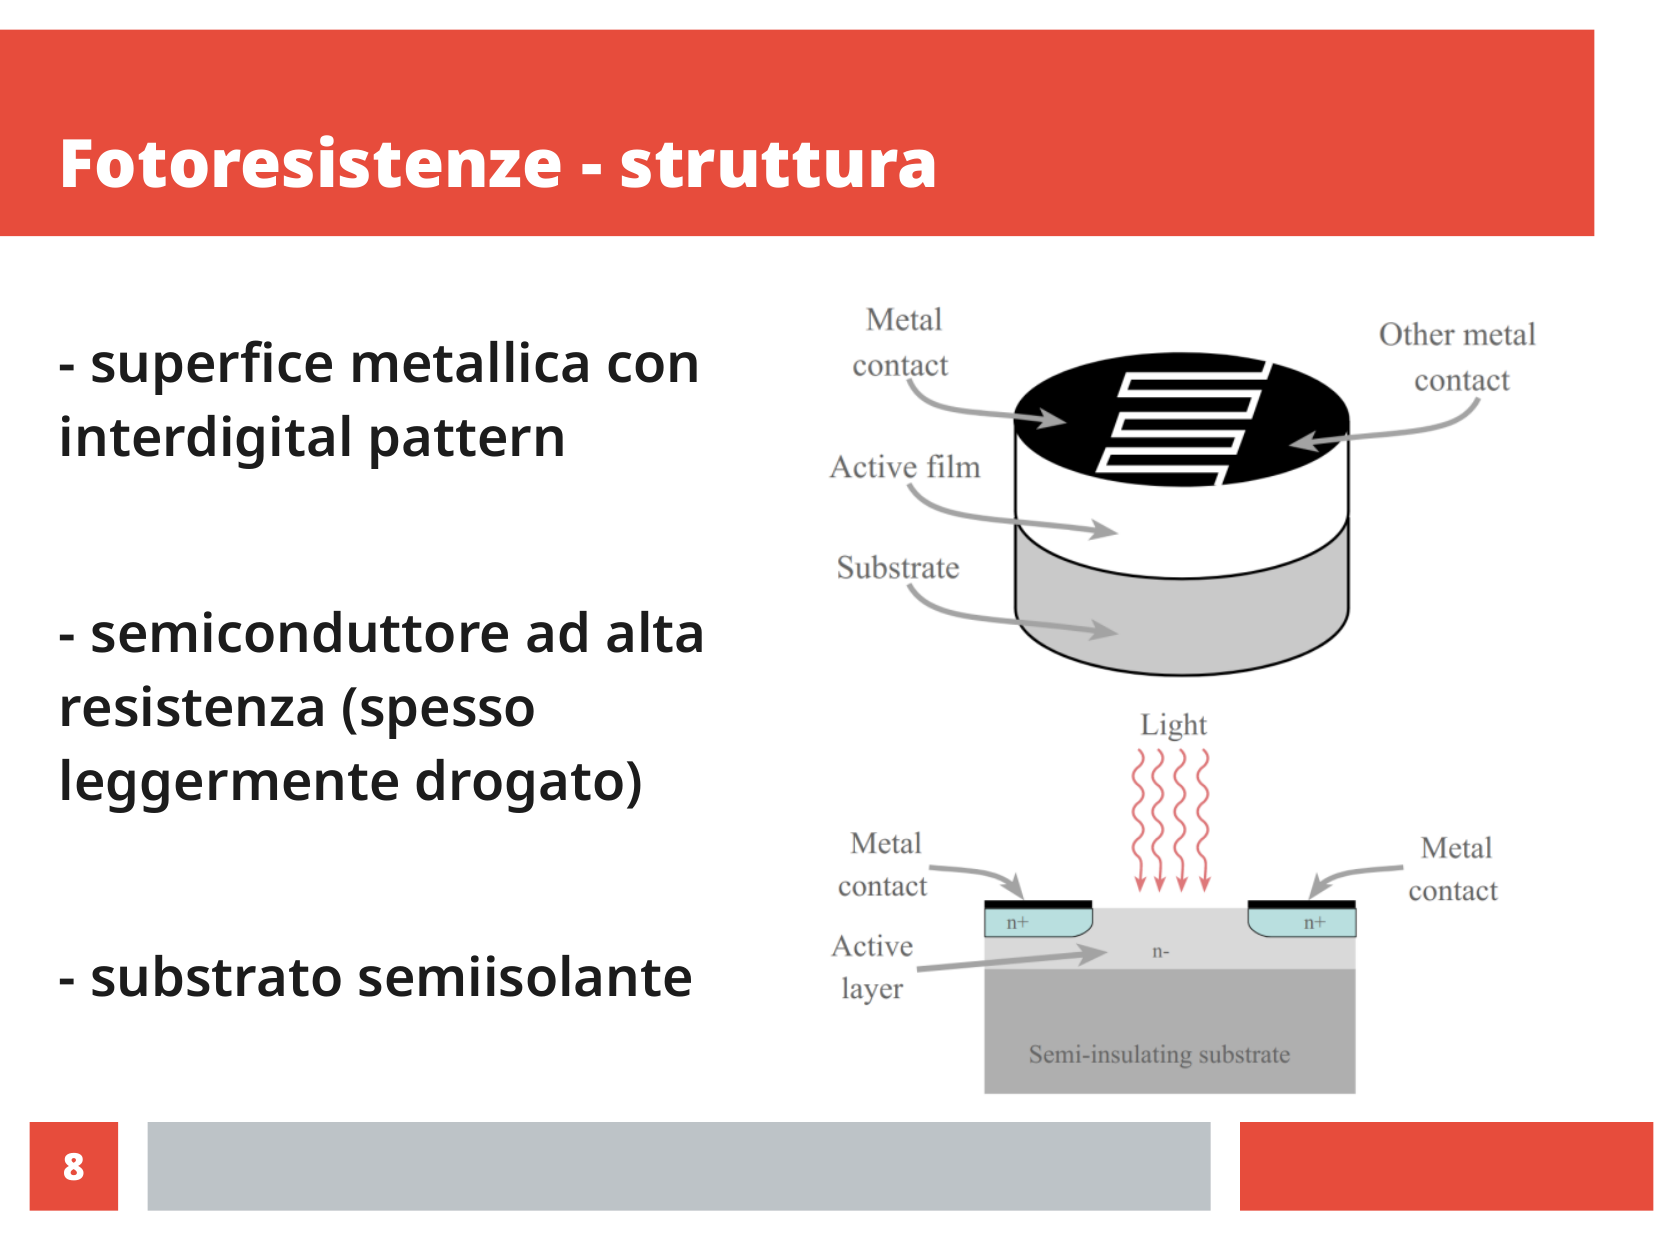

# Fotoresistenze - struttura
- superfice metallica con interdigital pattern
- semiconduttore ad alta resistenza (spesso leggermente drogato)
- substrato semiisolante
8